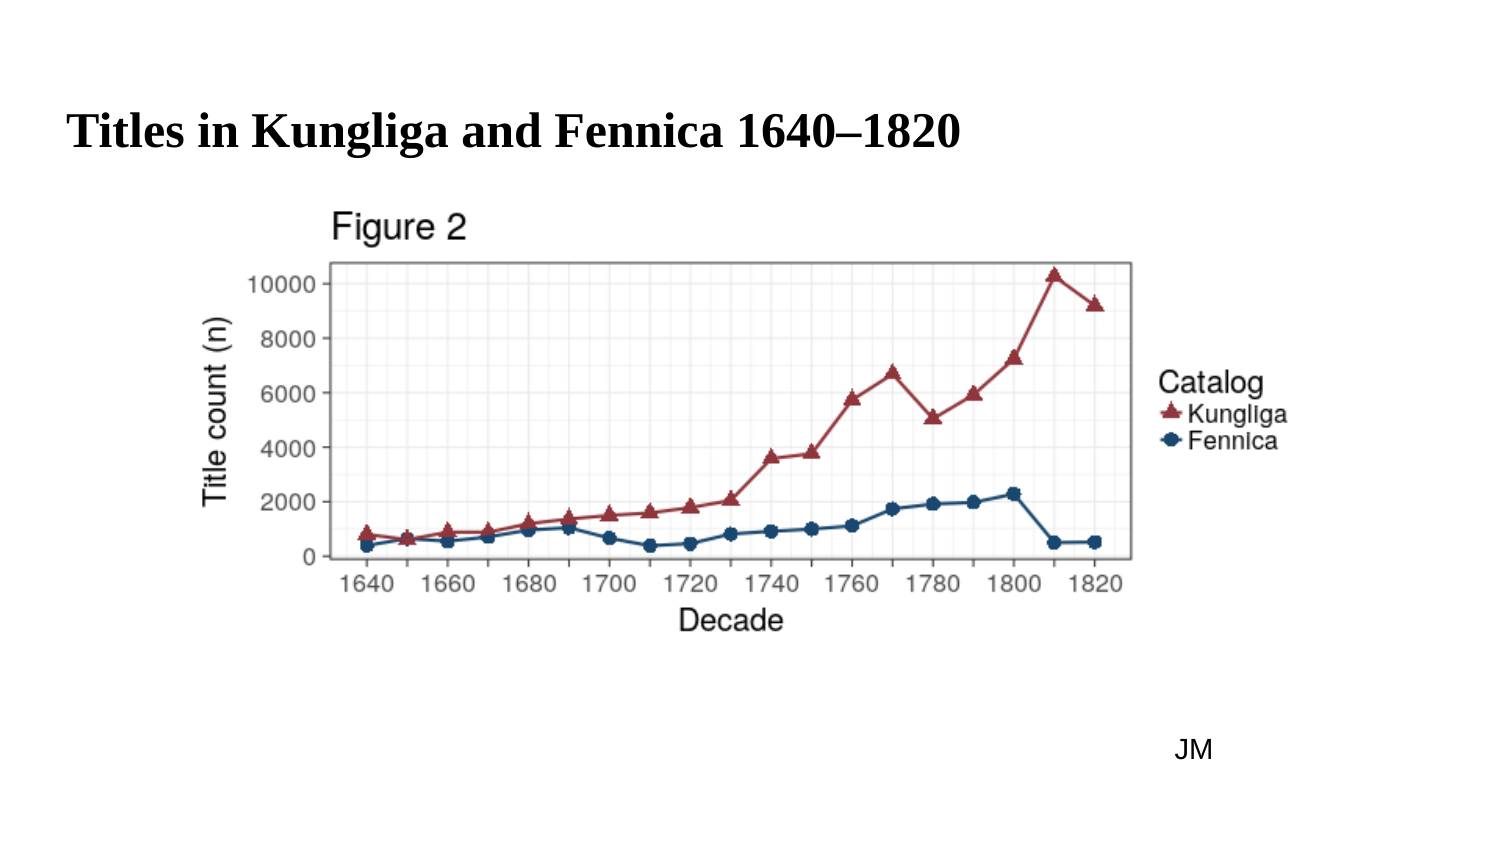

# Titles in Kungliga and Fennica 1640–1820
JM